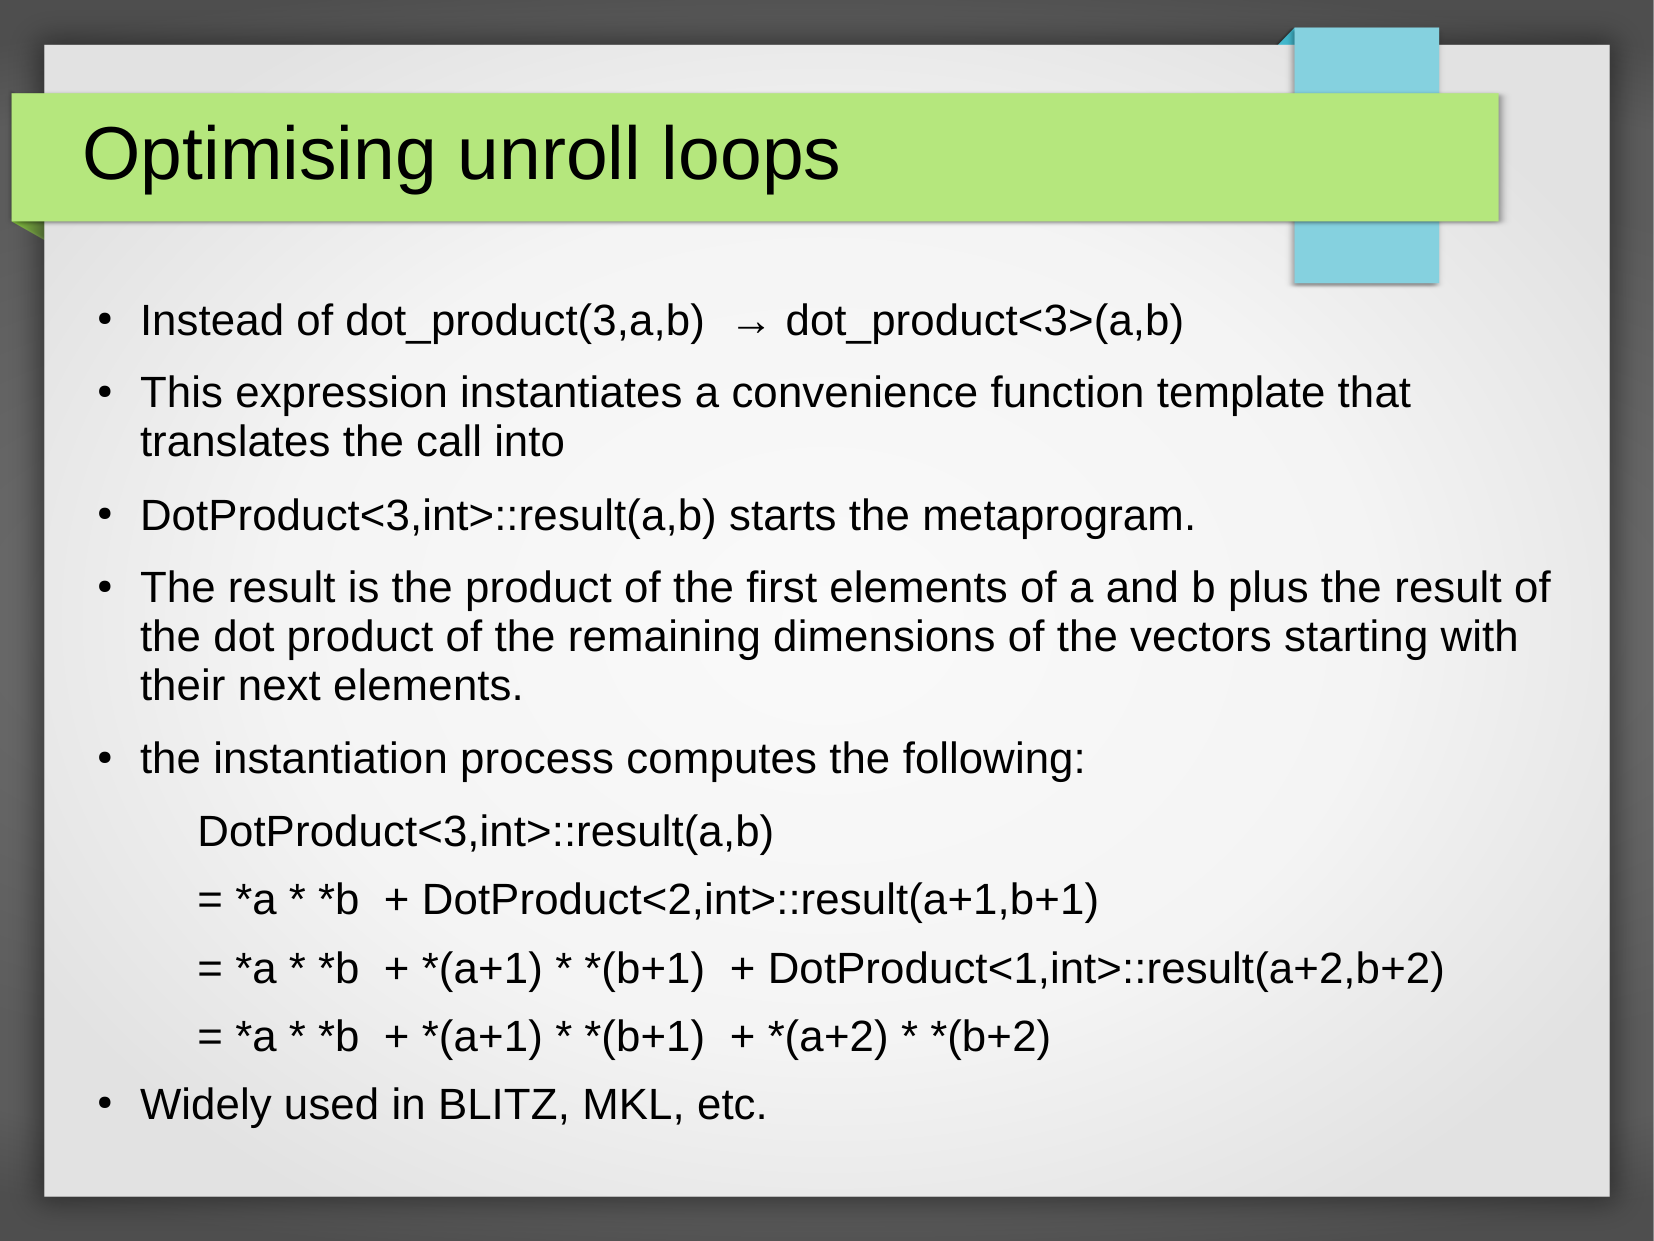

# Optimising unroll loops
Instead of dot_product(3,a,b) → dot_product<3>(a,b)
This expression instantiates a convenience function template that translates the call into
DotProduct<3,int>::result(a,b) starts the metaprogram.
The result is the product of the first elements of a and b plus the result of the dot product of the remaining dimensions of the vectors starting with their next elements.
the instantiation process computes the following:
DotProduct<3,int>::result(a,b)
= *a * *b + DotProduct<2,int>::result(a+1,b+1)
= *a * *b + *(a+1) * *(b+1) + DotProduct<1,int>::result(a+2,b+2)
= *a * *b + *(a+1) * *(b+1) + *(a+2) * *(b+2)
Widely used in BLITZ, MKL, etc.